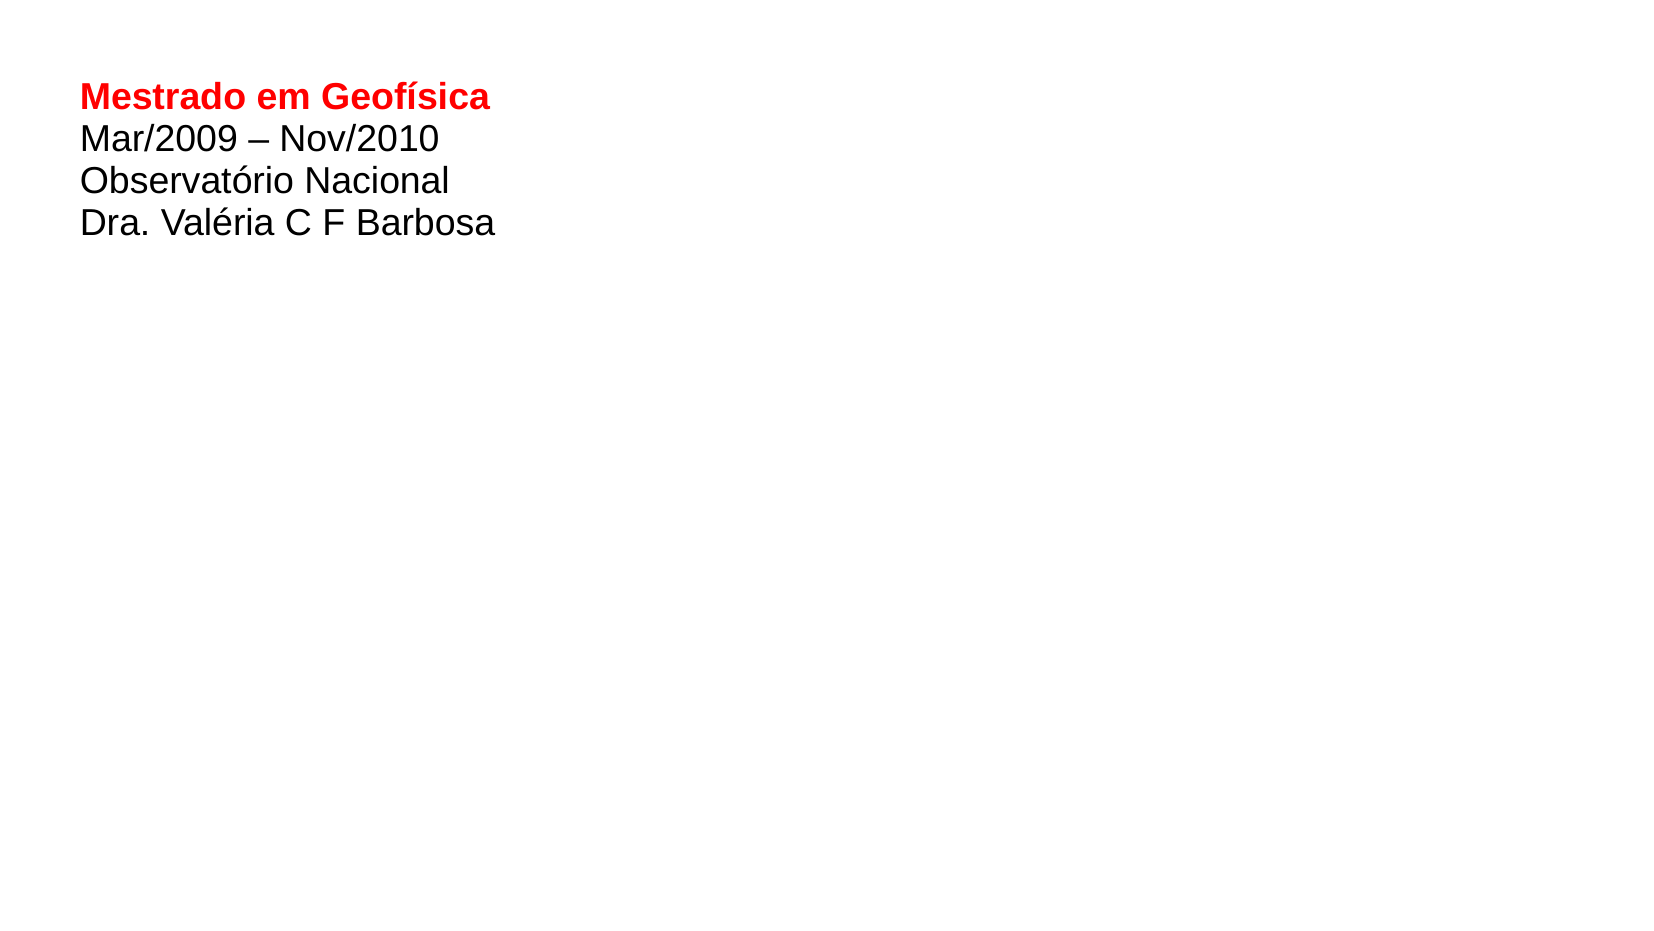

Mestrado em Geofísica
Mar/2009 – Nov/2010
Observatório Nacional
Dra. Valéria C F Barbosa